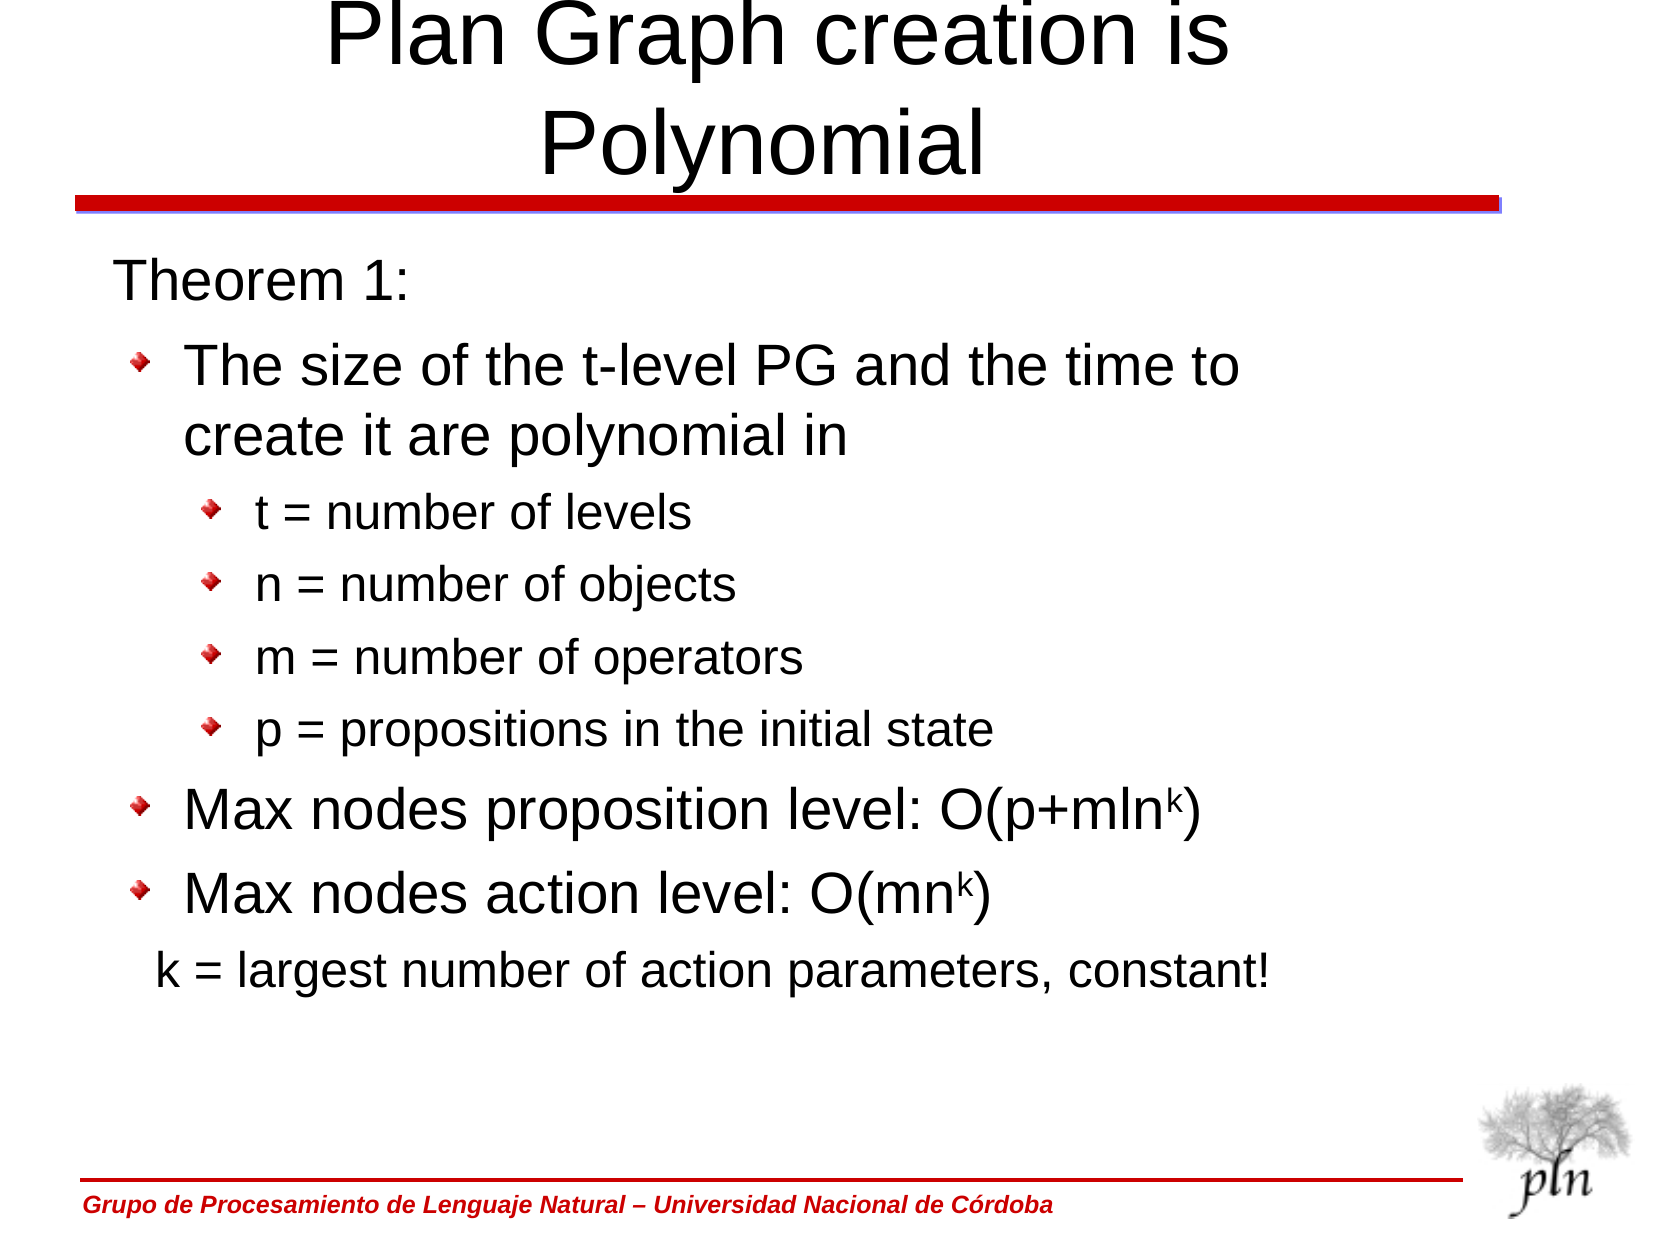

# Plan Graph creation is Polynomial
Theorem 1:
The size of the t-level PG and the time to create it are polynomial in
t = number of levels
n = number of objects
m = number of operators
p = propositions in the initial state
Max nodes proposition level: O(p+mlnk)
Max nodes action level: O(mnk)
 k = largest number of action parameters, constant!